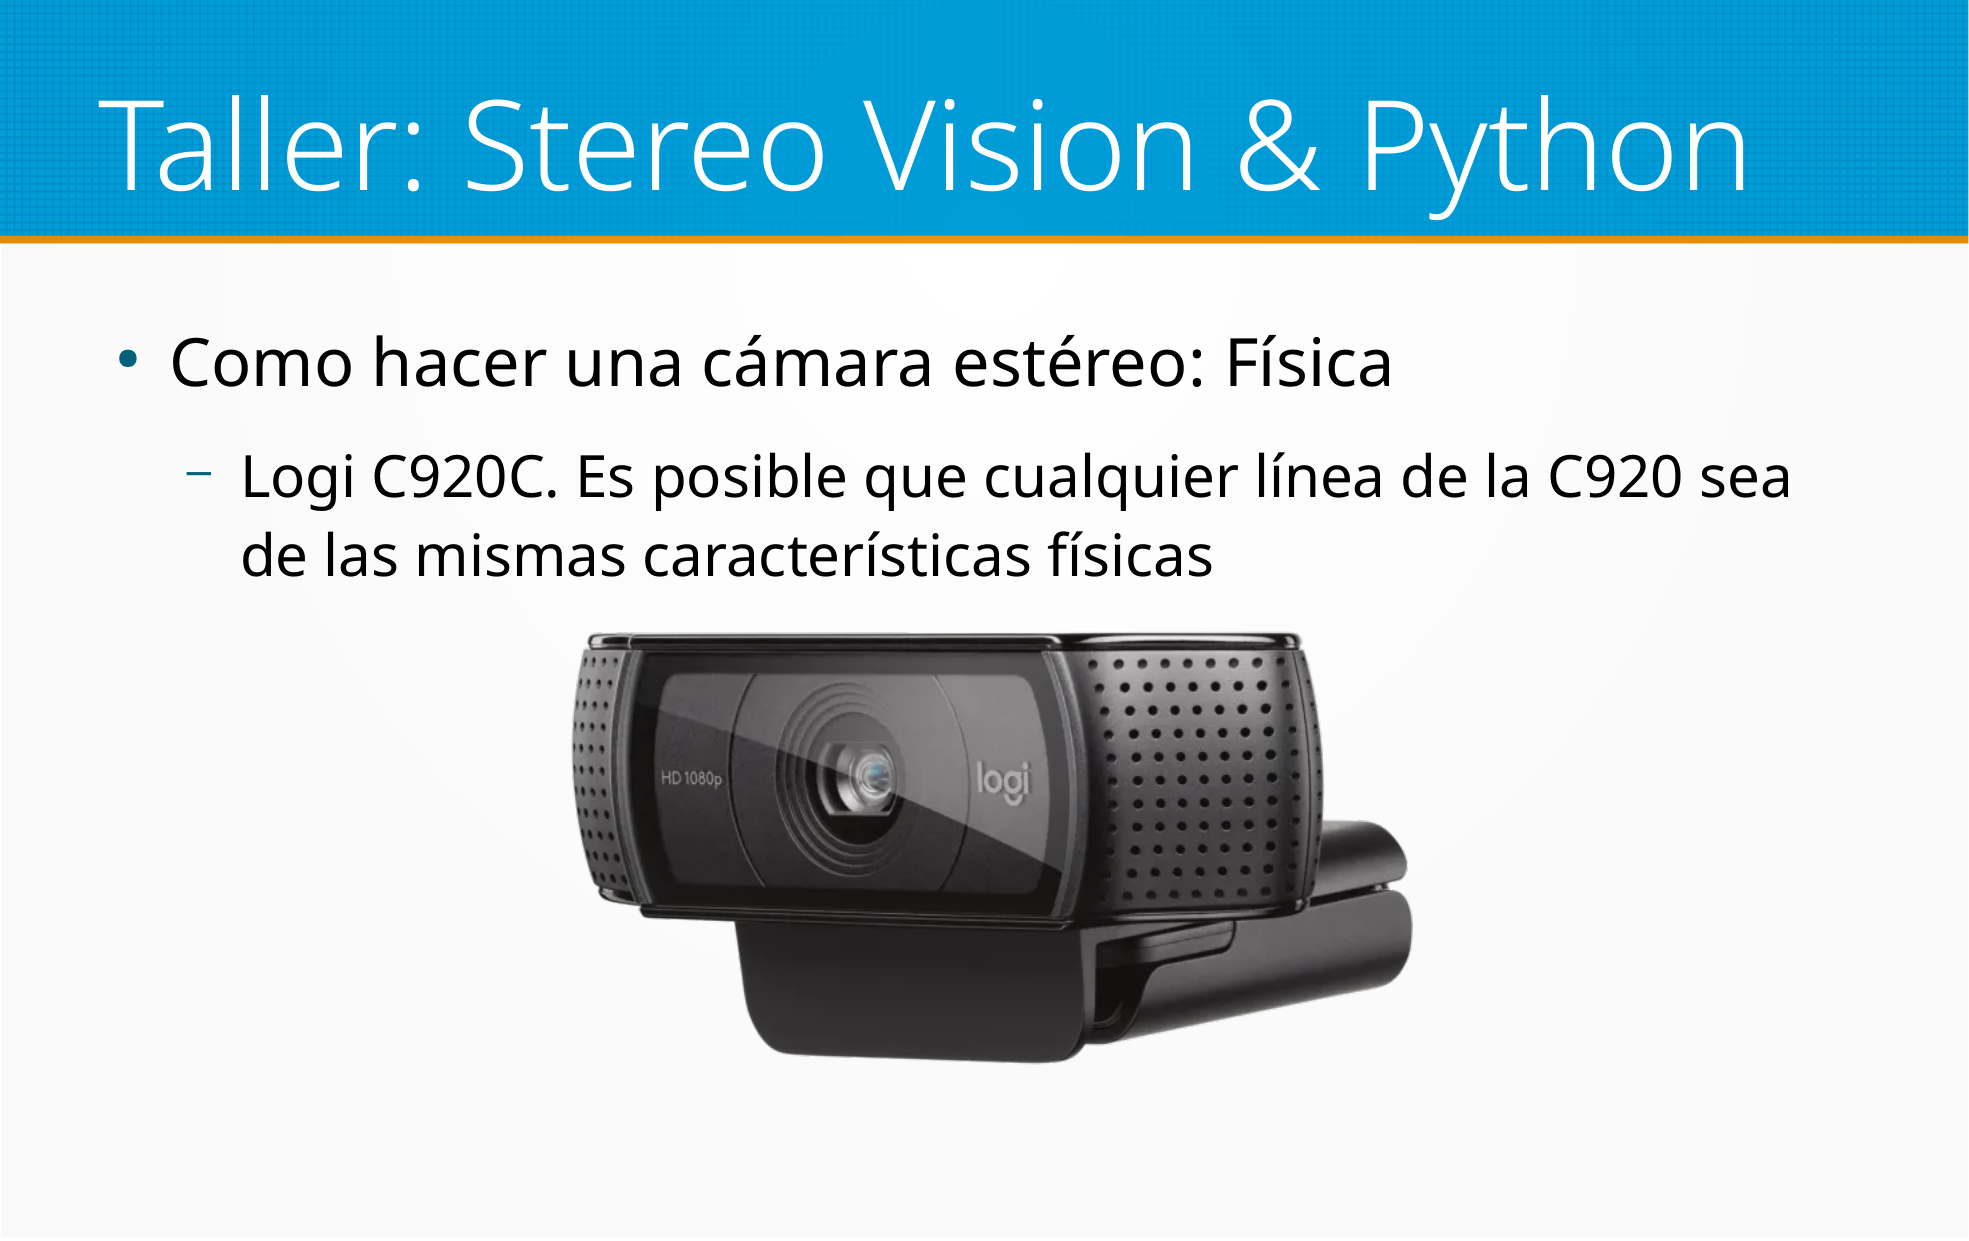

# Taller: Stereo Vision & Python
Como hacer una cámara estéreo: Física
Logi C920C. Es posible que cualquier línea de la C920 sea de las mismas características físicas